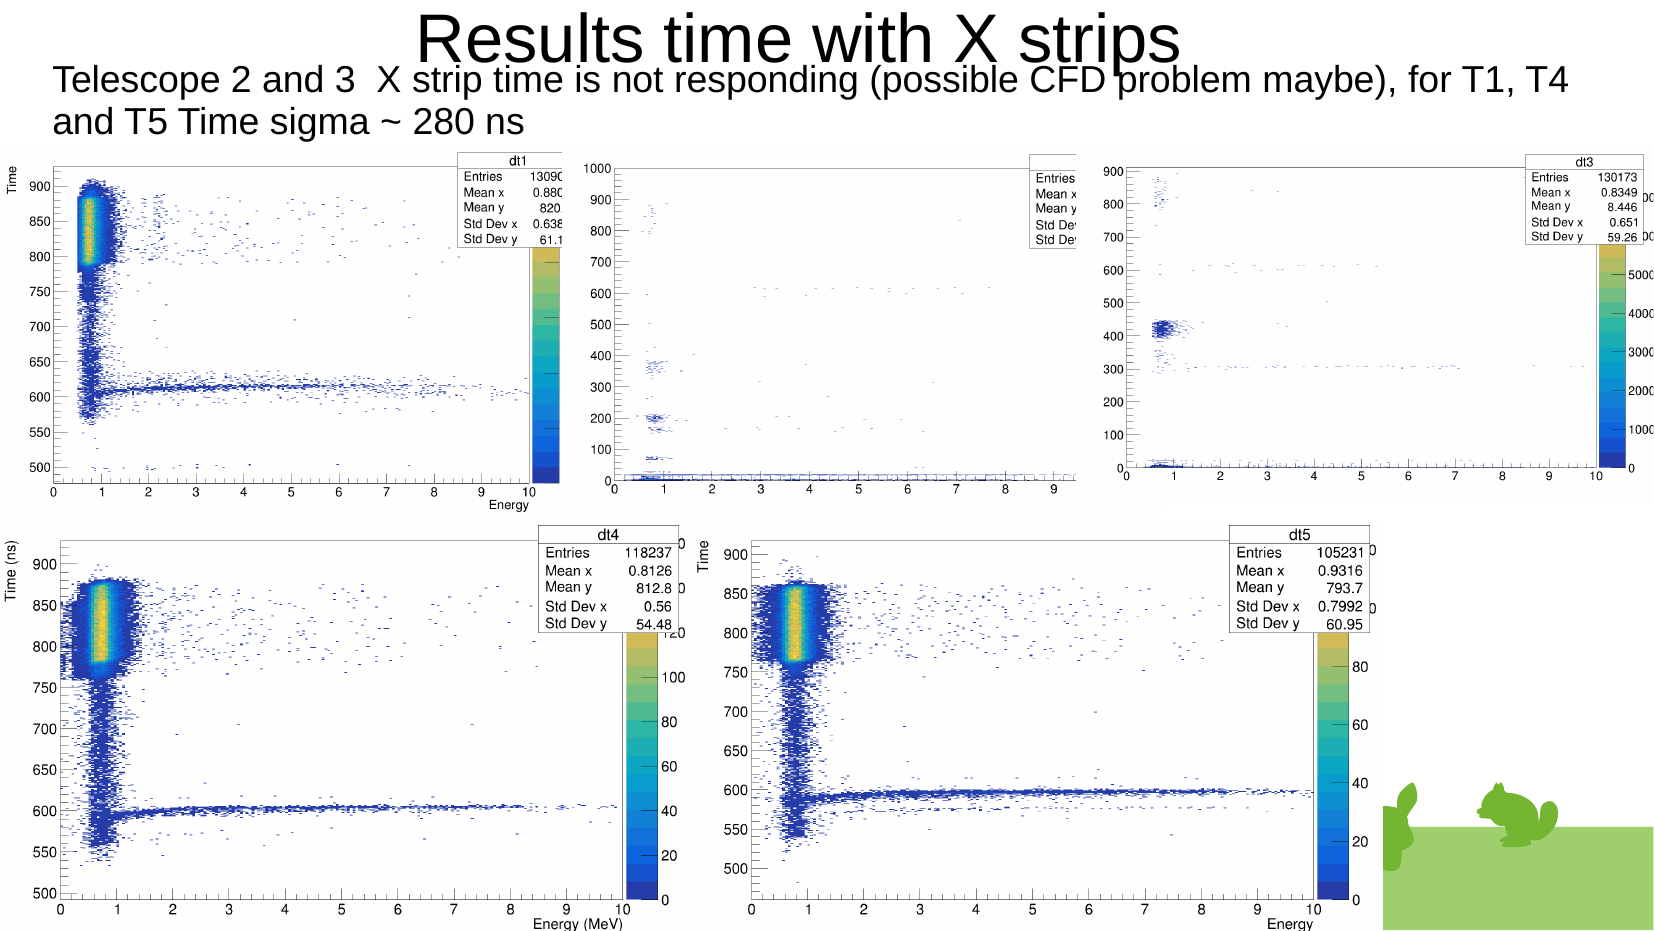

# Results time with X strips
Telescope 2 and 3 X strip time is not responding (possible CFD problem maybe), for T1, T4 and T5 Time sigma ~ 280 ns